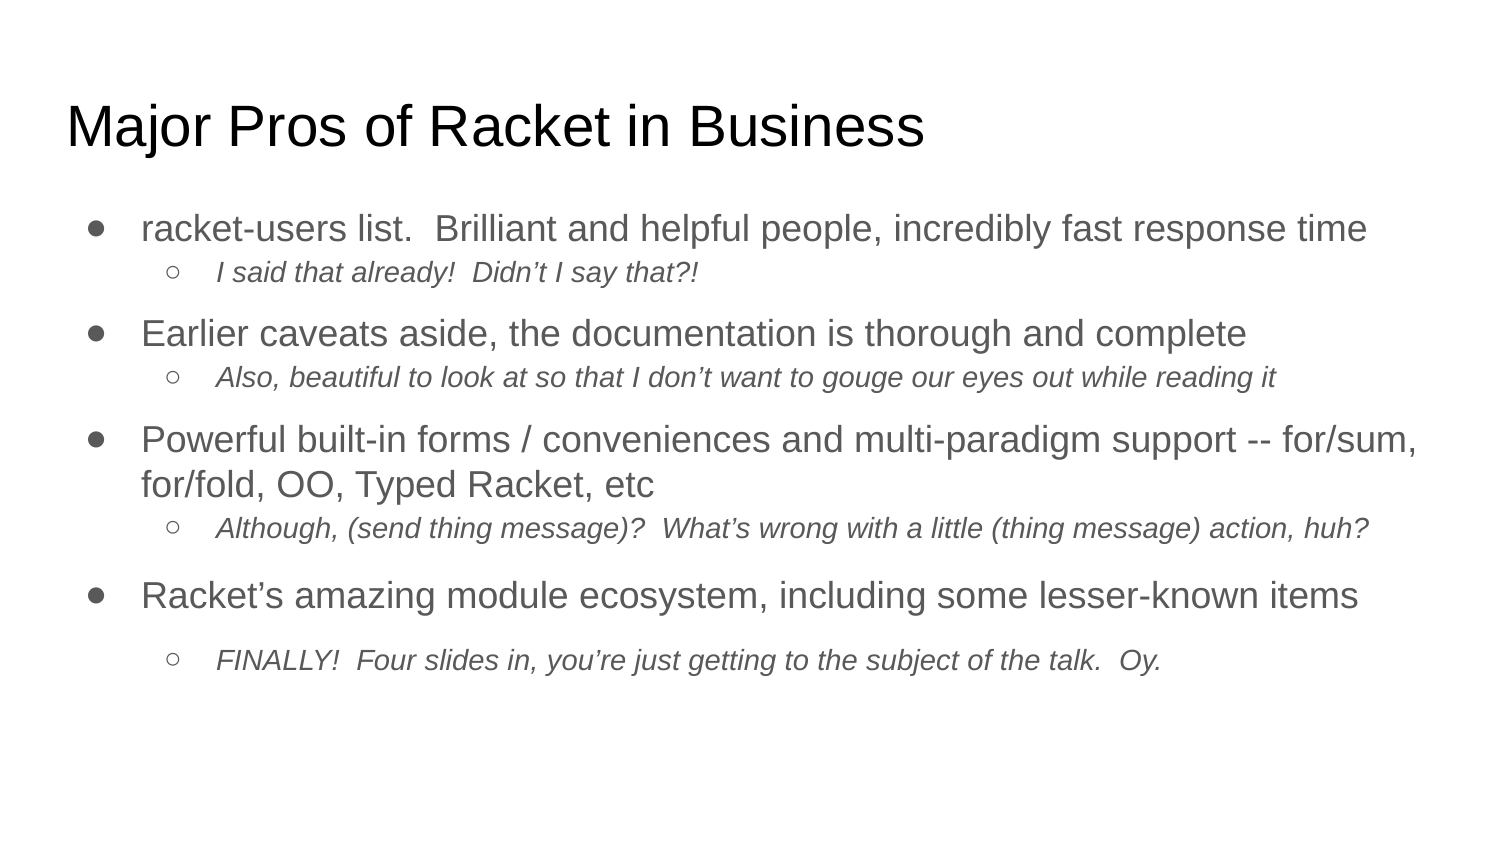

# Major Pros of Racket in Business
racket-users list. Brilliant and helpful people, incredibly fast response time
I said that already! Didn’t I say that?!
Earlier caveats aside, the documentation is thorough and complete
Also, beautiful to look at so that I don’t want to gouge our eyes out while reading it
Powerful built-in forms / conveniences and multi-paradigm support -- for/sum, for/fold, OO, Typed Racket, etc
Although, (send thing message)? What’s wrong with a little (thing message) action, huh?
Racket’s amazing module ecosystem, including some lesser-known items
FINALLY! Four slides in, you’re just getting to the subject of the talk. Oy.